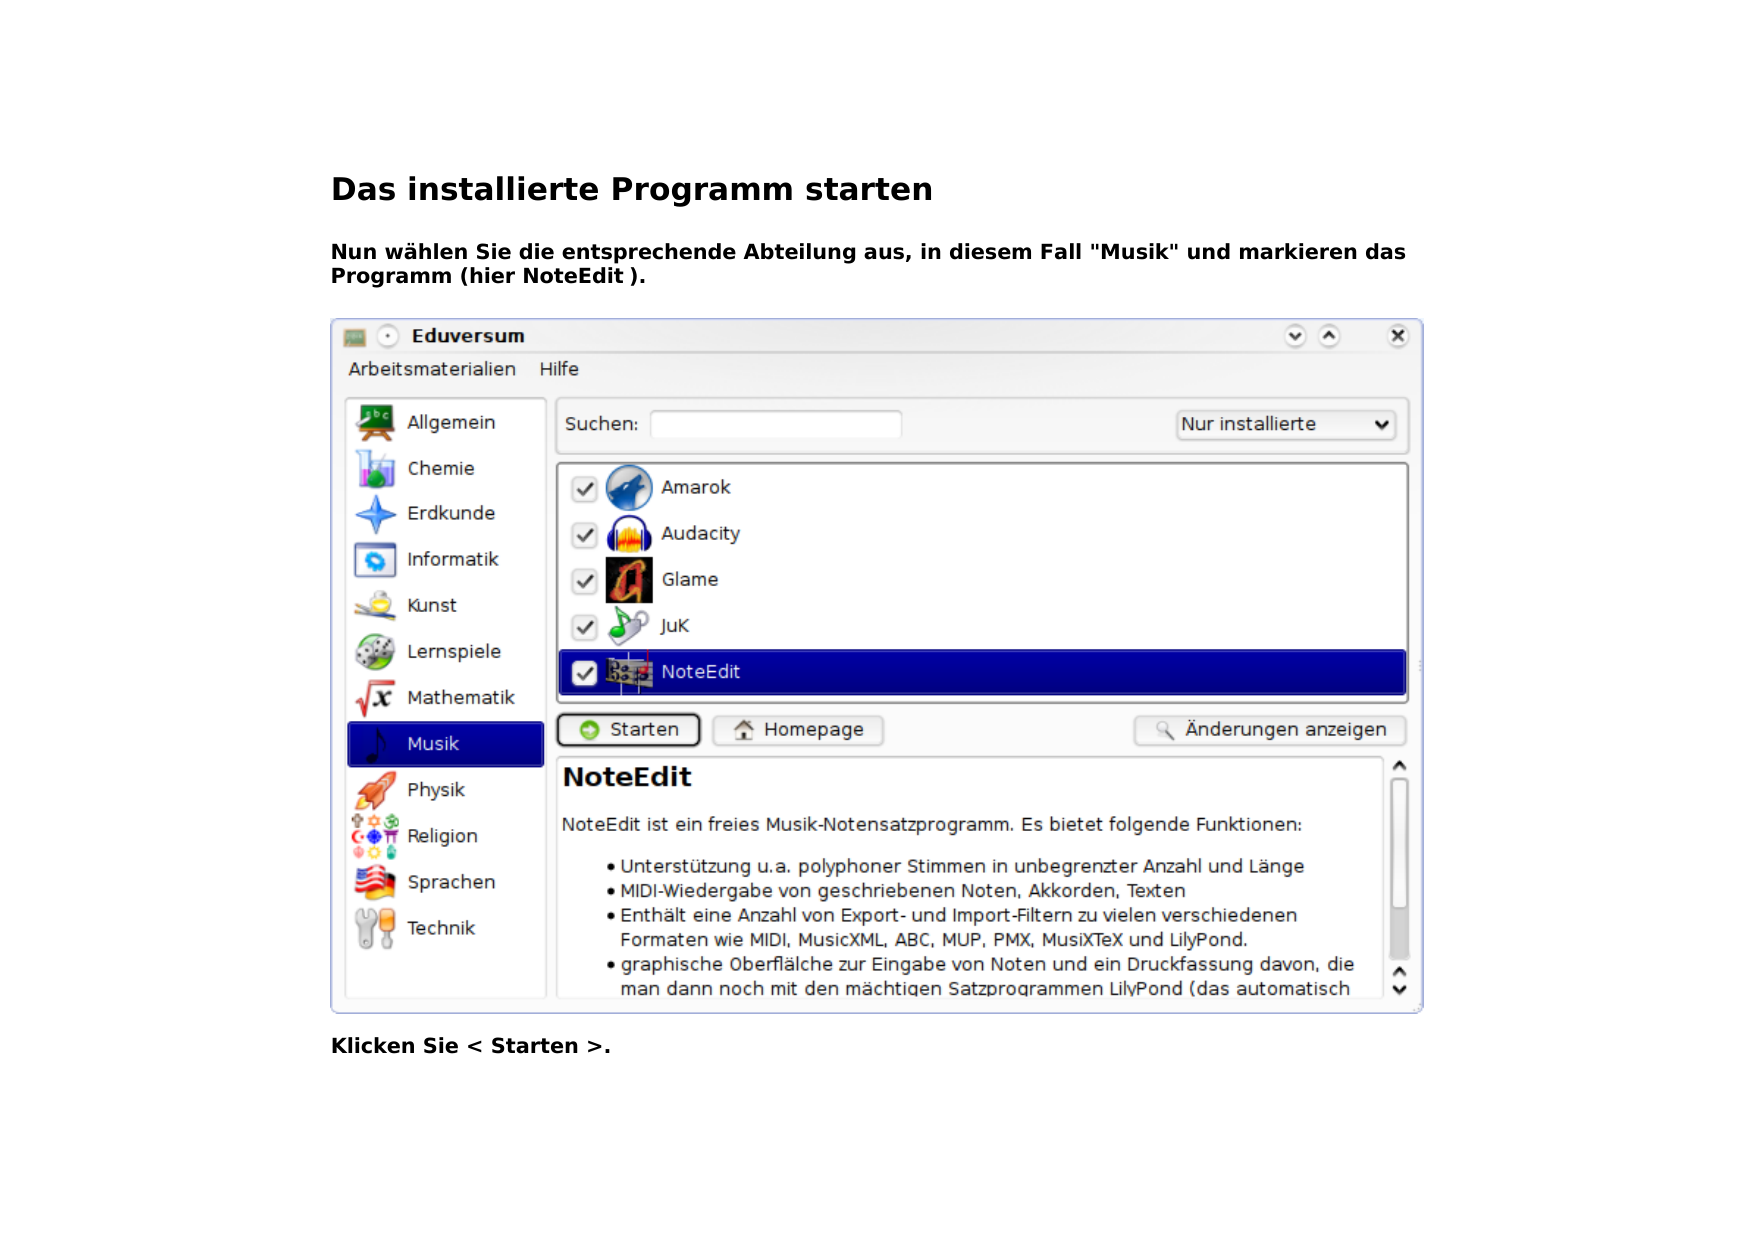

Das installierte Programm starten
Nun wählen Sie die entsprechende Abteilung aus, in diesem Fall "Musik" und markieren das Programm (hier NoteEdit ).
Klicken Sie < Starten >.